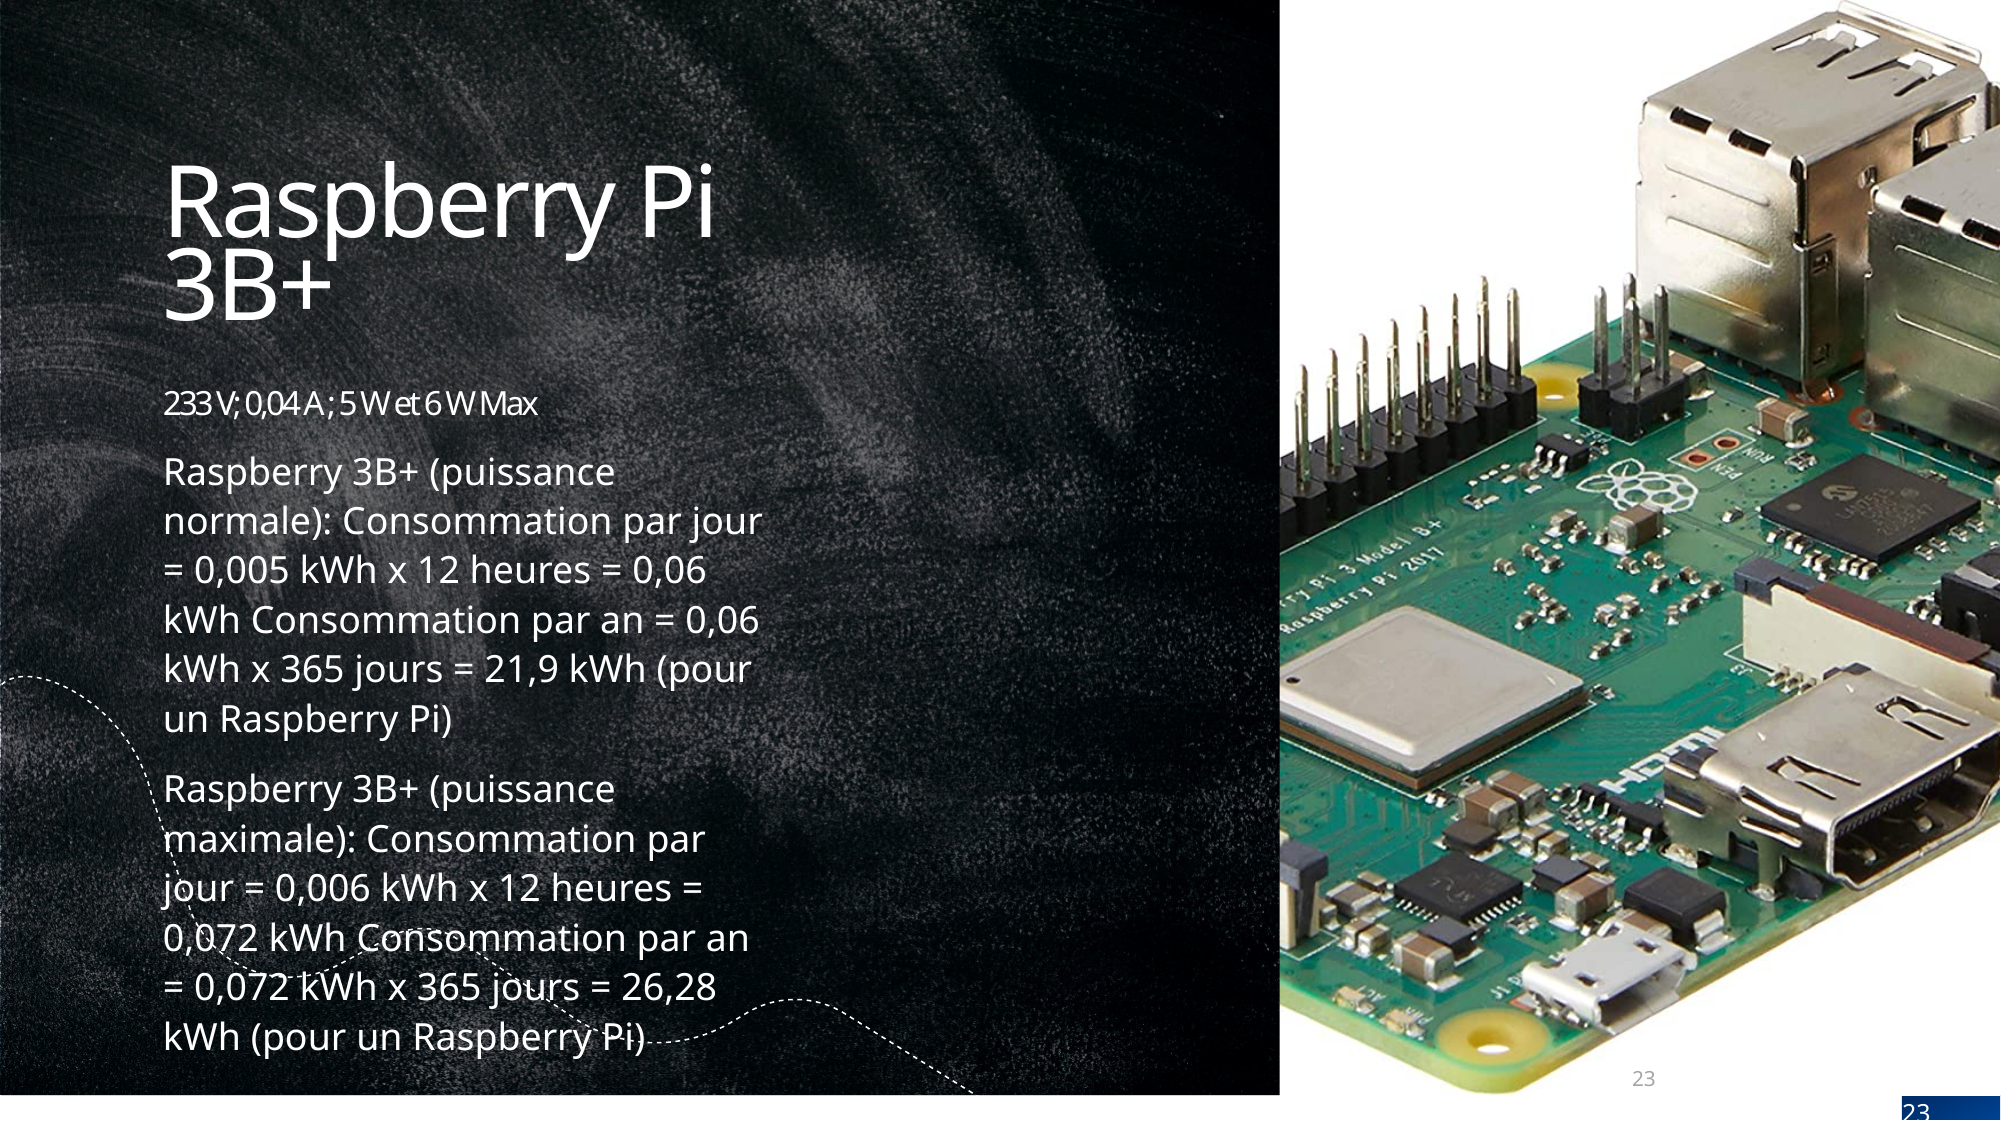

# Raspberry Pi 3B+
233 V; 0,04 A ; 5 W et 6 W Max
Raspberry 3B+ (puissance normale): Consommation par jour = 0,005 kWh x 12 heures = 0,06 kWh Consommation par an = 0,06 kWh x 365 jours = 21,9 kWh (pour un Raspberry Pi)
Raspberry 3B+ (puissance maximale): Consommation par jour = 0,006 kWh x 12 heures = 0,072 kWh Consommation par an = 0,072 kWh x 365 jours = 26,28 kWh (pour un Raspberry Pi)